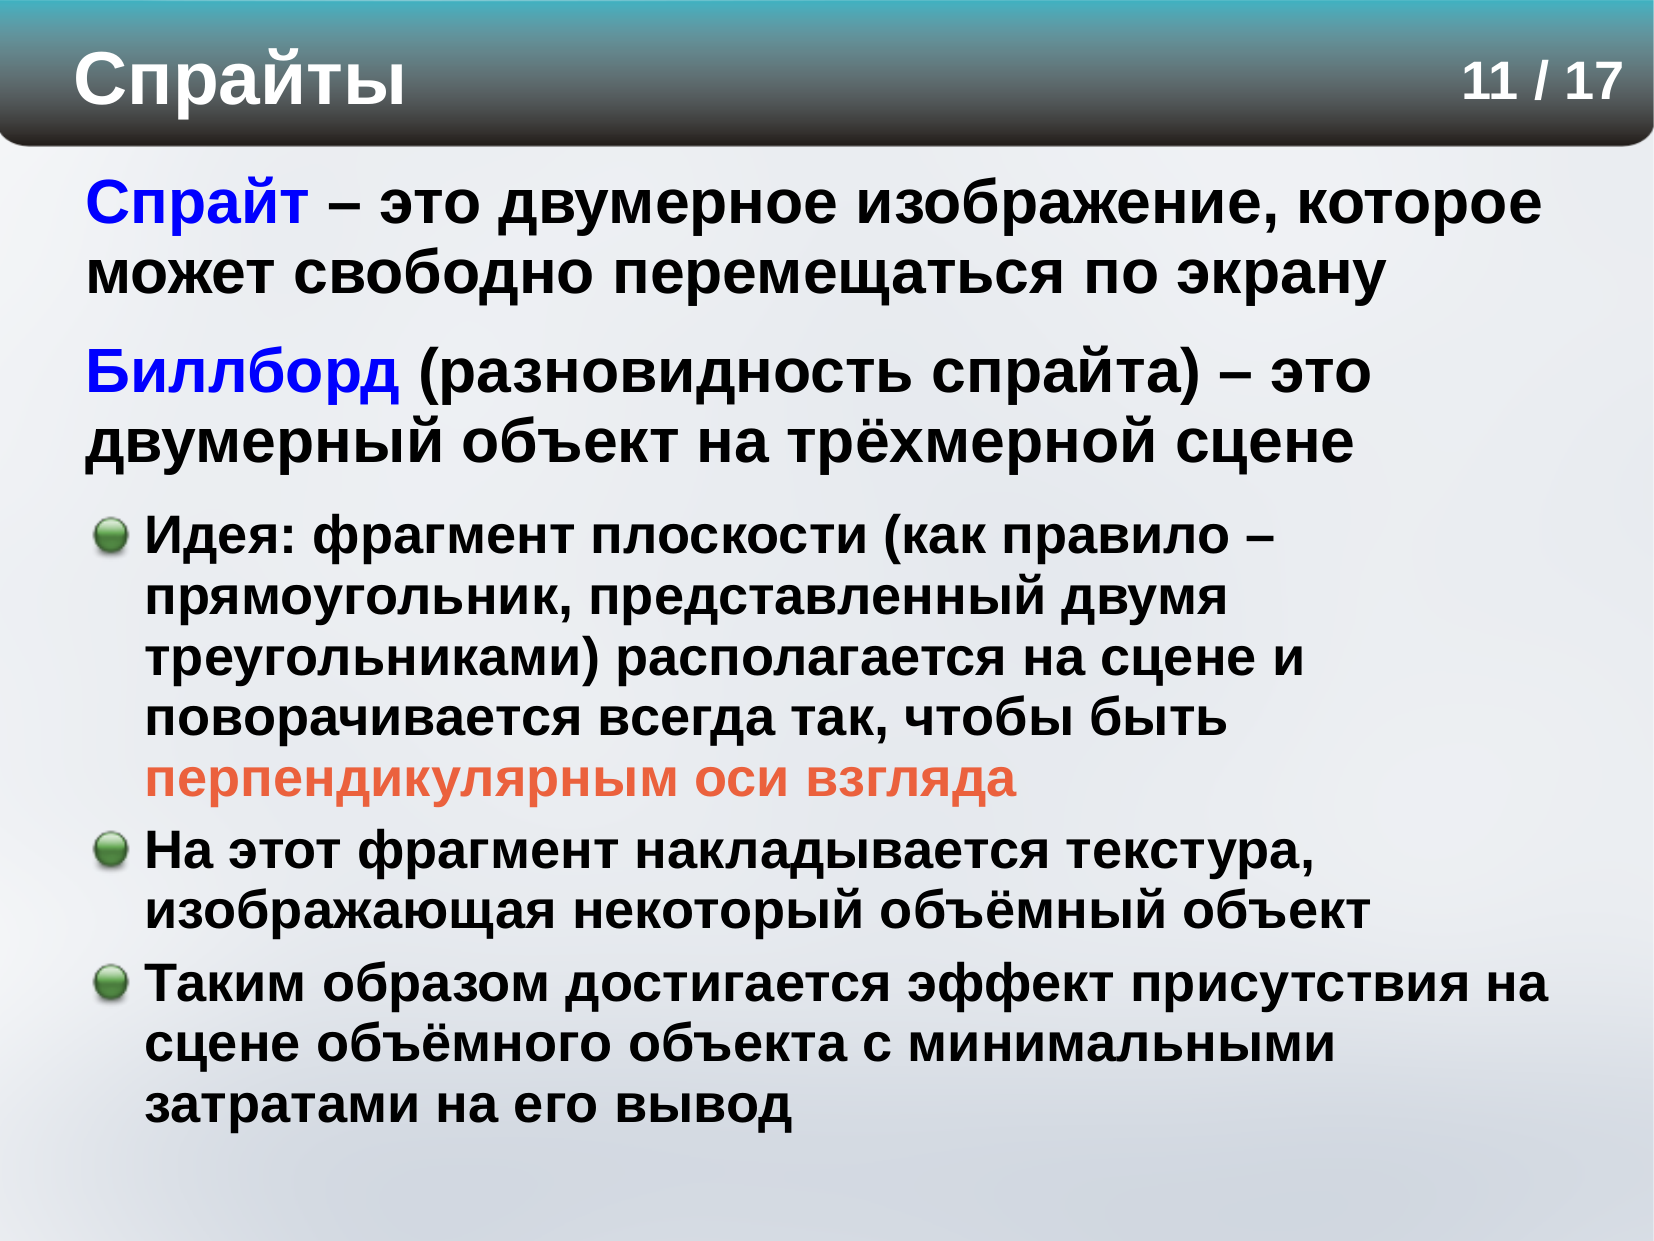

Спрайты
Спрайт – это двумерное изображение, которое может свободно перемещаться по экрану
Биллборд (разновидность спрайта) – это двумерный объект на трёхмерной сцене
Идея: фрагмент плоскости (как правило – прямоугольник, представленный двумя треугольниками) располагается на сцене и поворачивается всегда так, чтобы быть перпендикулярным оси взгляда
На этот фрагмент накладывается текстура, изображающая некоторый объёмный объект
Таким образом достигается эффект присутствия на сцене объёмного объекта с минимальными затратами на его вывод